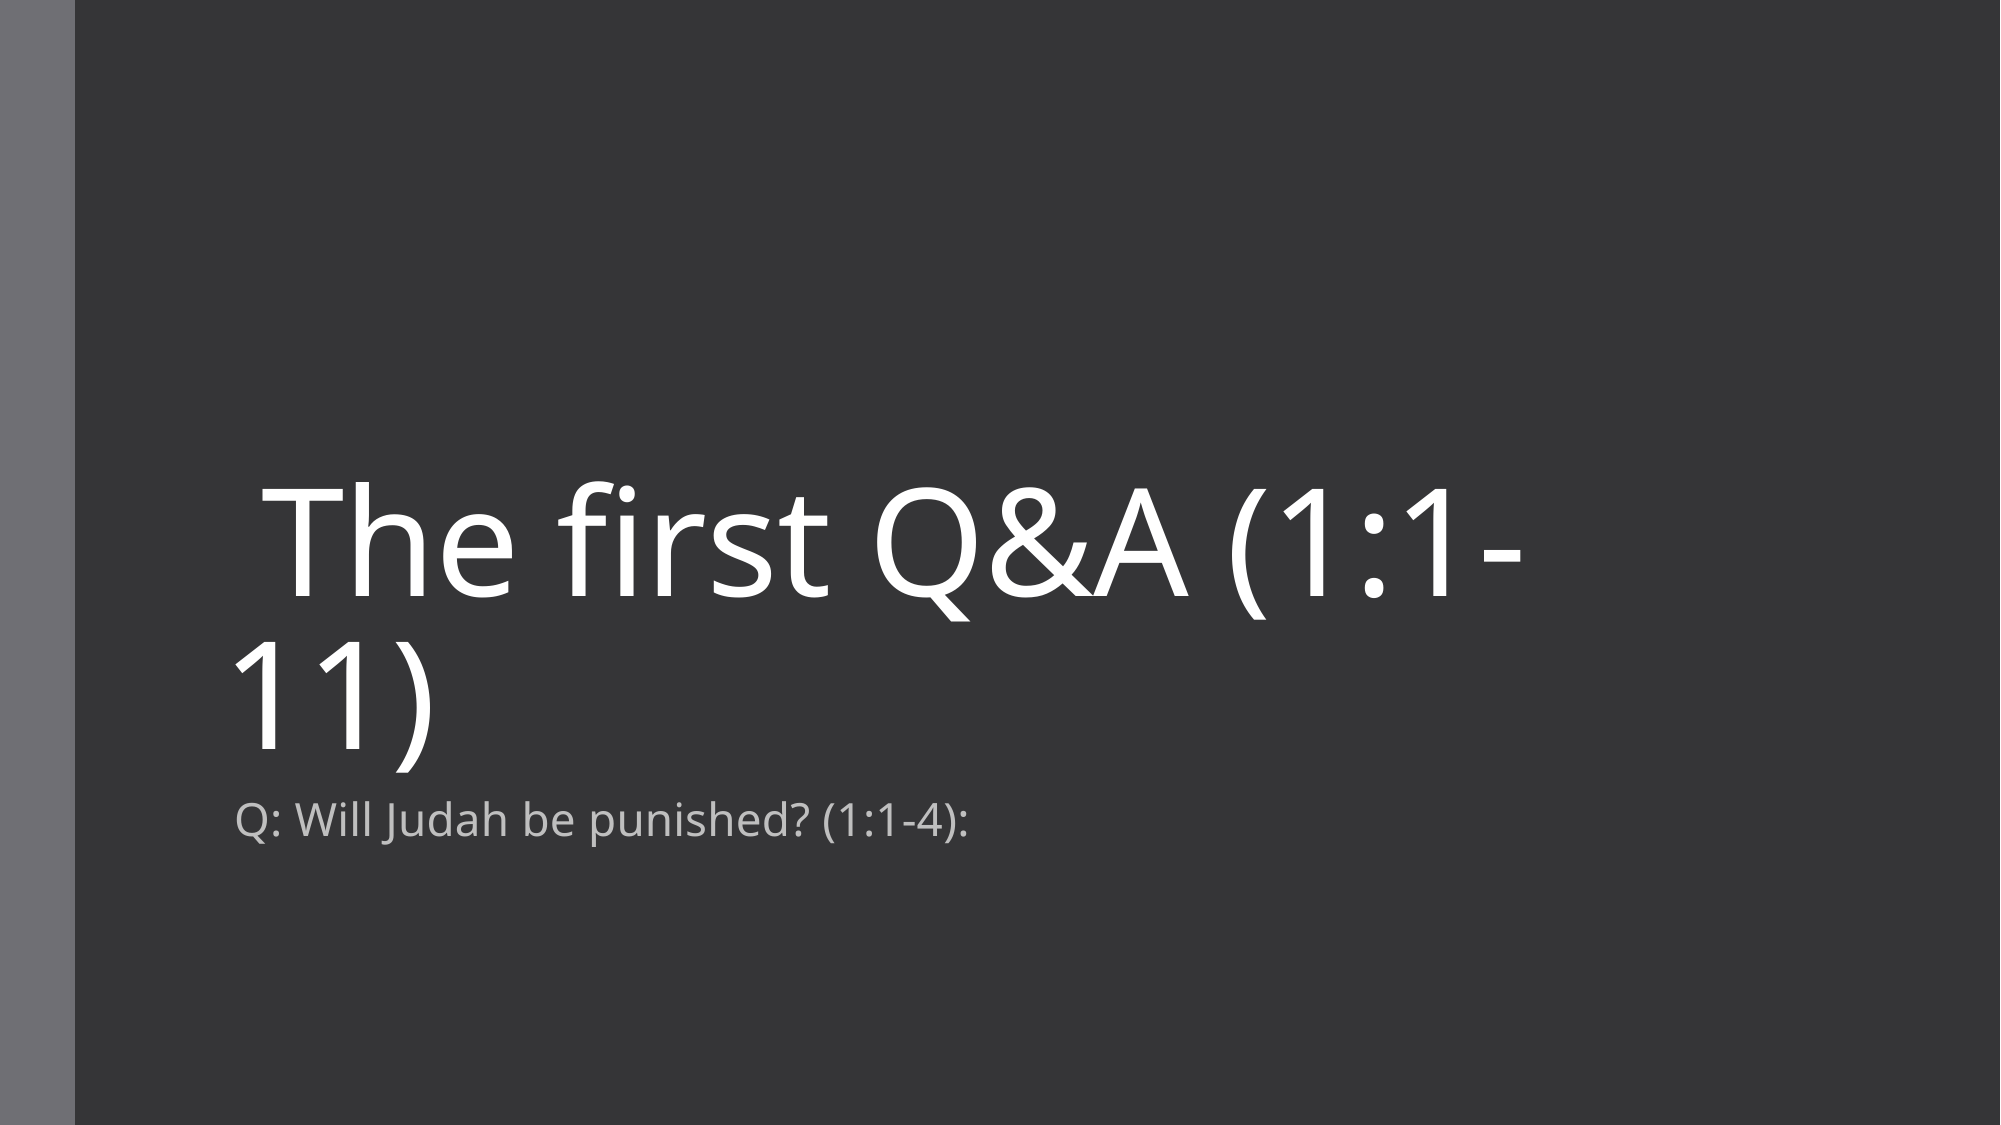

# The first Q&A (1:1-11)
 Q: Will Judah be punished? (1:1-4):